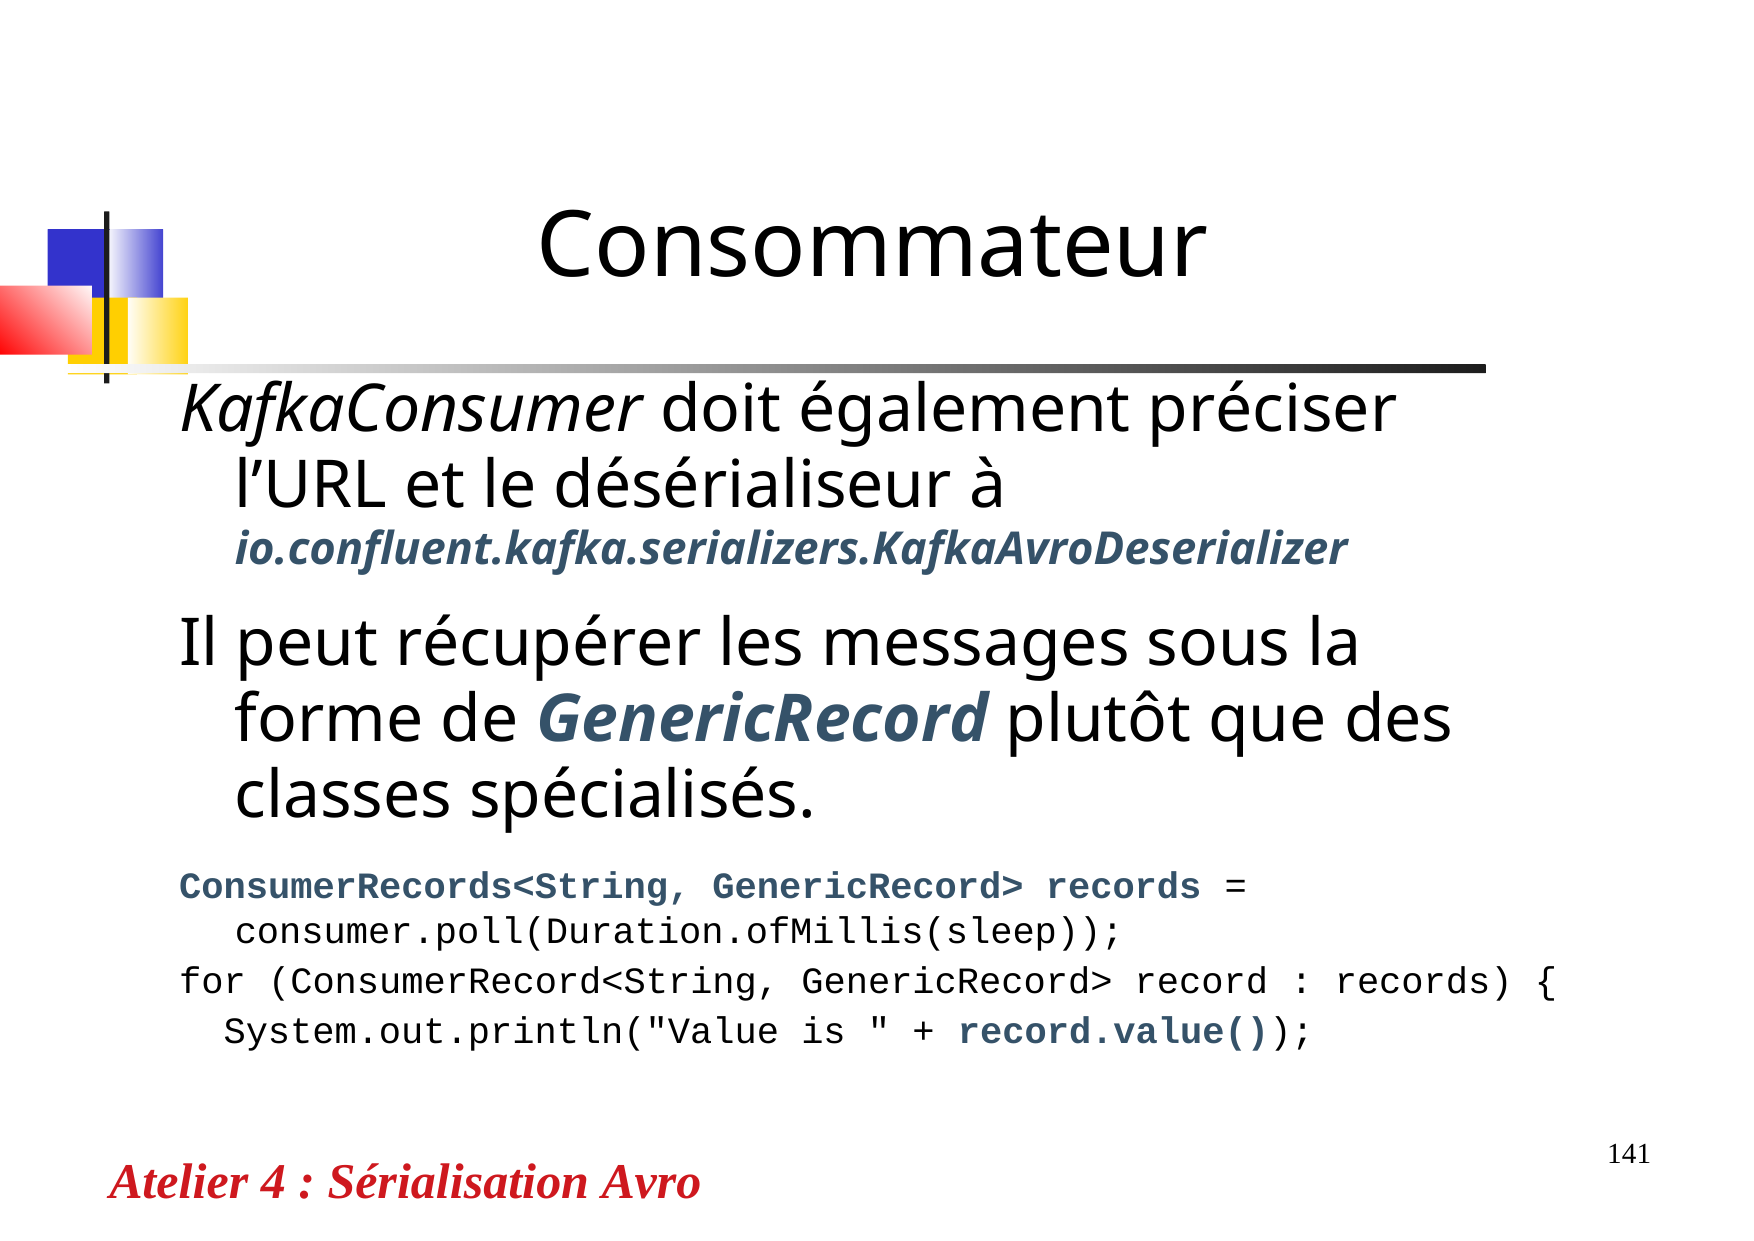

# Consommateur
KafkaConsumer doit également préciser l’URL et le désérialiseur à
io.confluent.kafka.serializers.KafkaAvroDeserializer
Il peut récupérer les messages sous la forme de GenericRecord plutôt que des classes spécialisés.
ConsumerRecords<String, GenericRecord> records = consumer.poll(Duration.ofMillis(sleep));
for (ConsumerRecord<String, GenericRecord> record : records) {
 System.out.println("Value is " + record.value());
Atelier 4 : Sérialisation Avro